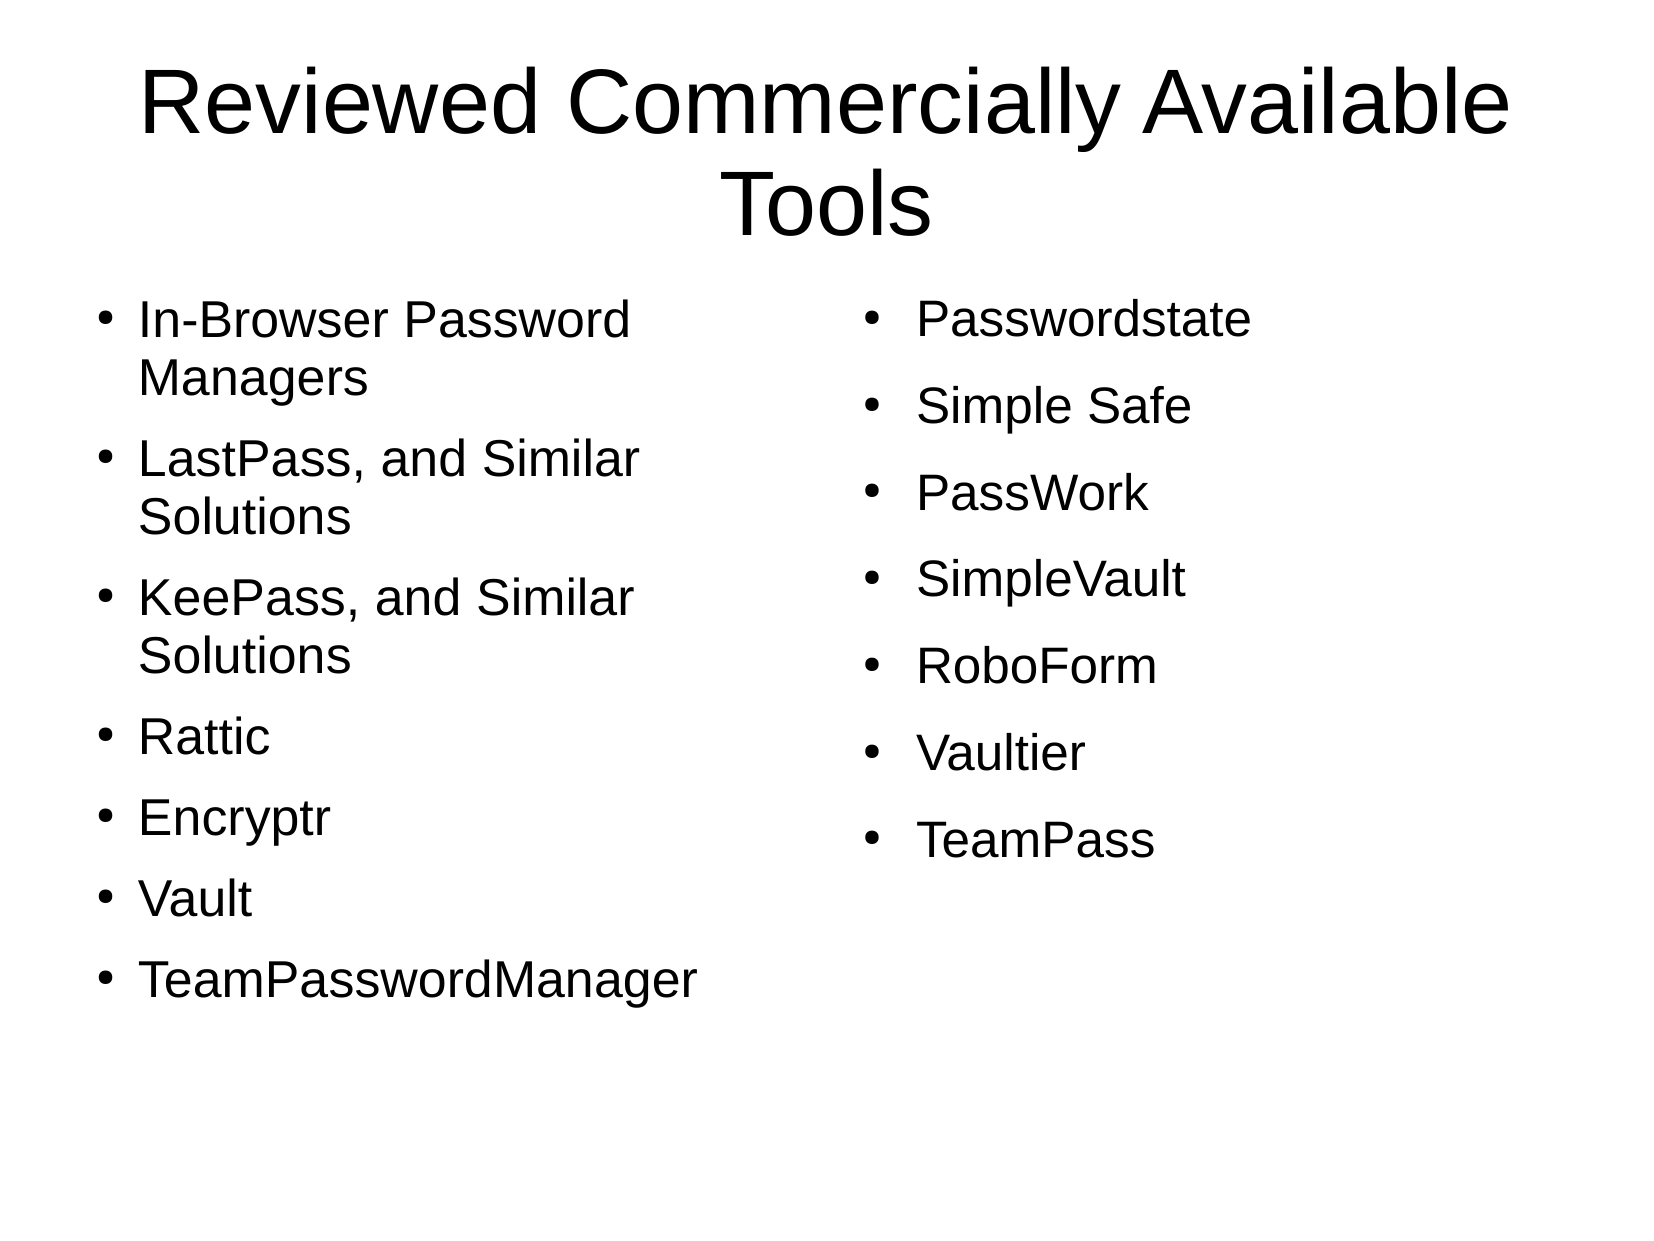

# Reviewed Commercially Available Tools
In-Browser Password Managers
LastPass, and Similar Solutions
KeePass, and Similar Solutions
Rattic
Encryptr
Vault
TeamPasswordManager
Passwordstate
Simple Safe
PassWork
SimpleVault
RoboForm
Vaultier
TeamPass